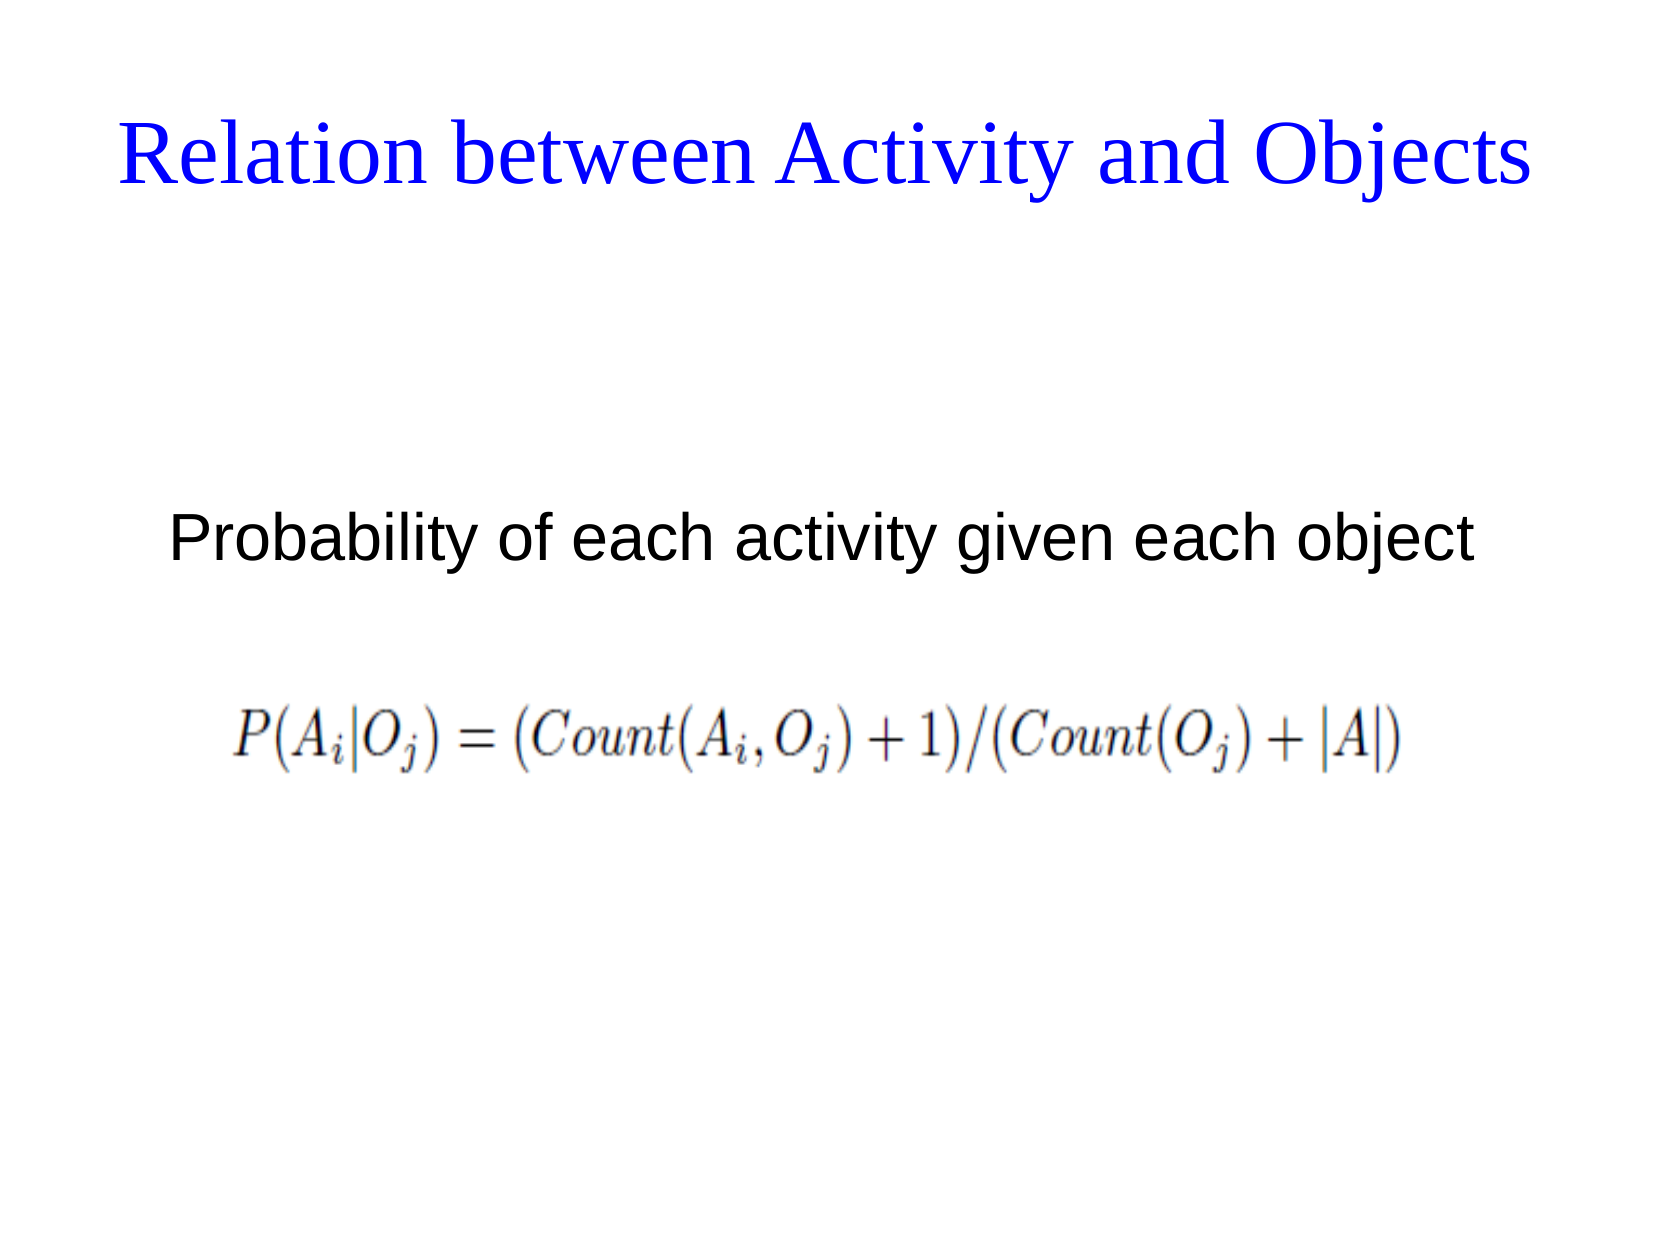

# Relation between Activity and Objects
Probability of each activity given each object